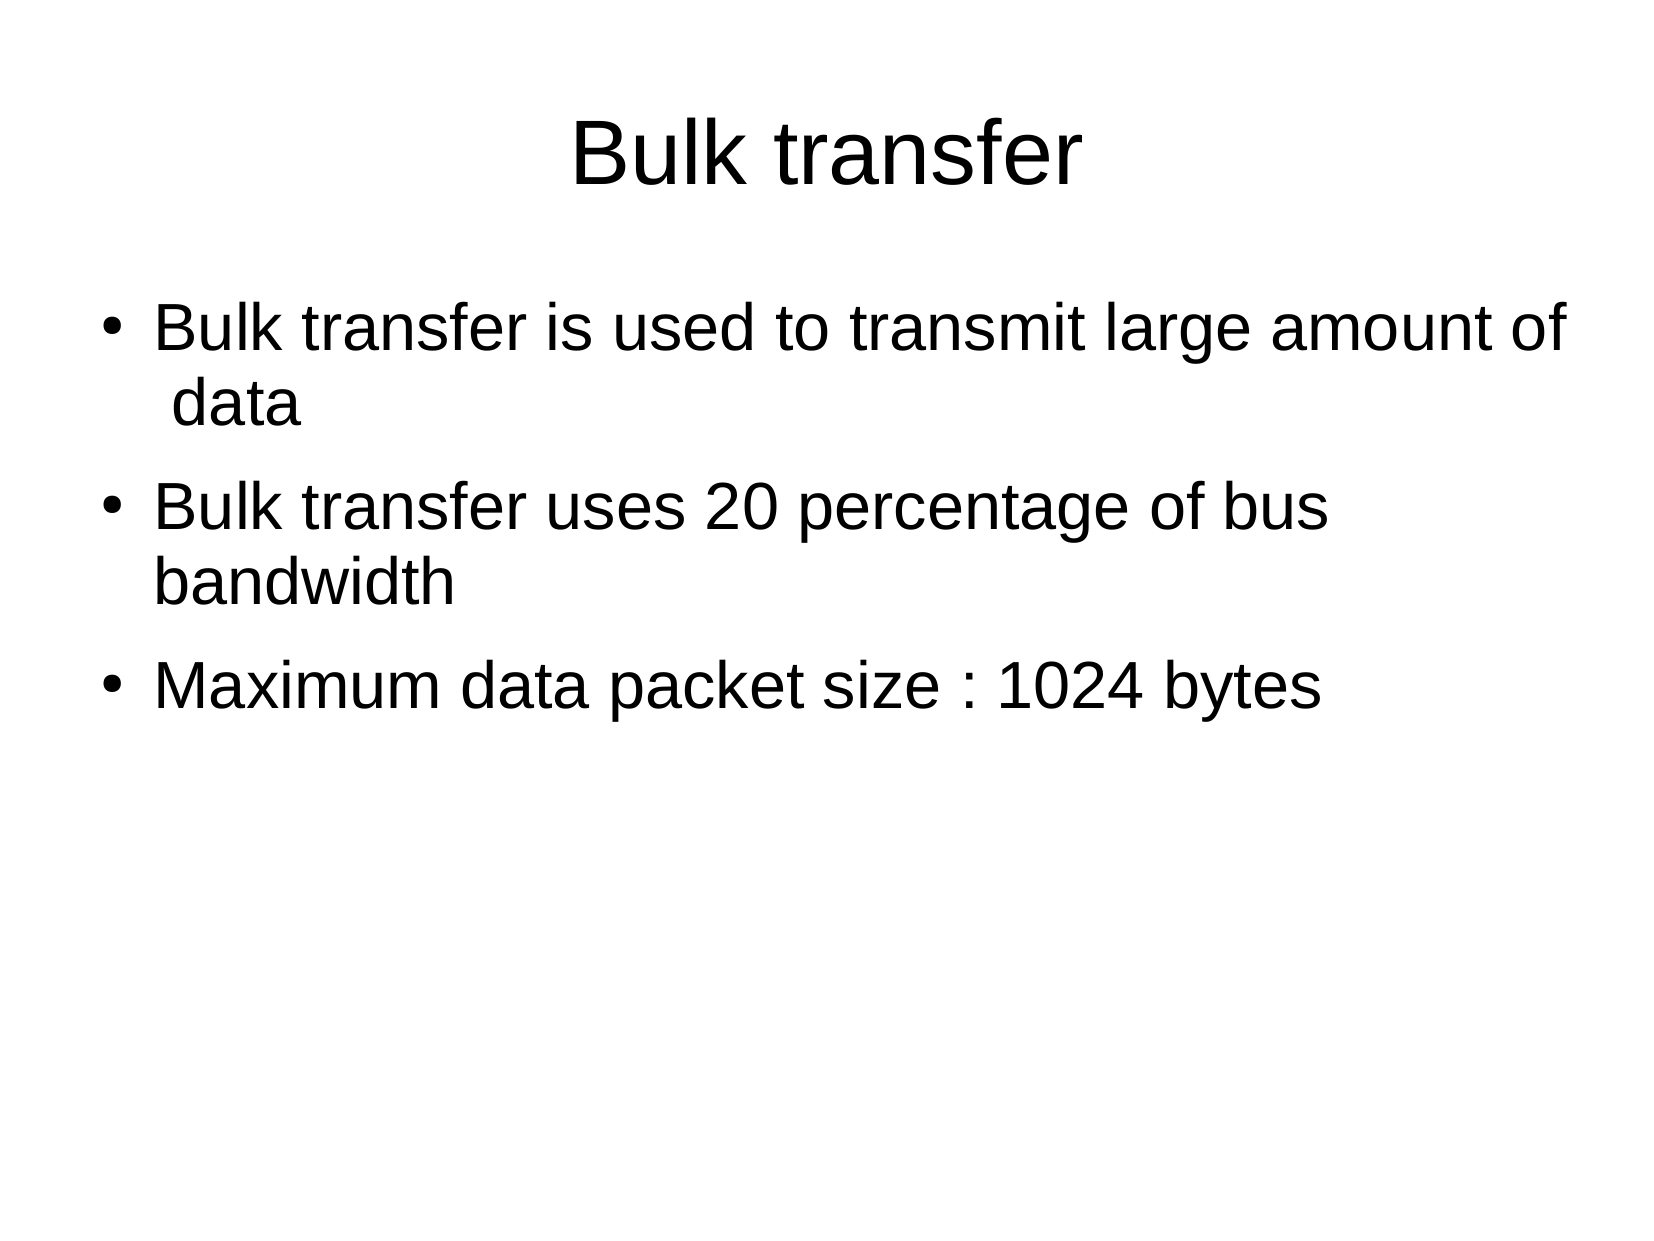

# Bulk transfer
Bulk transfer is used to transmit large amount of data
Bulk transfer uses 20 percentage of bus bandwidth
Maximum data packet size : 1024 bytes